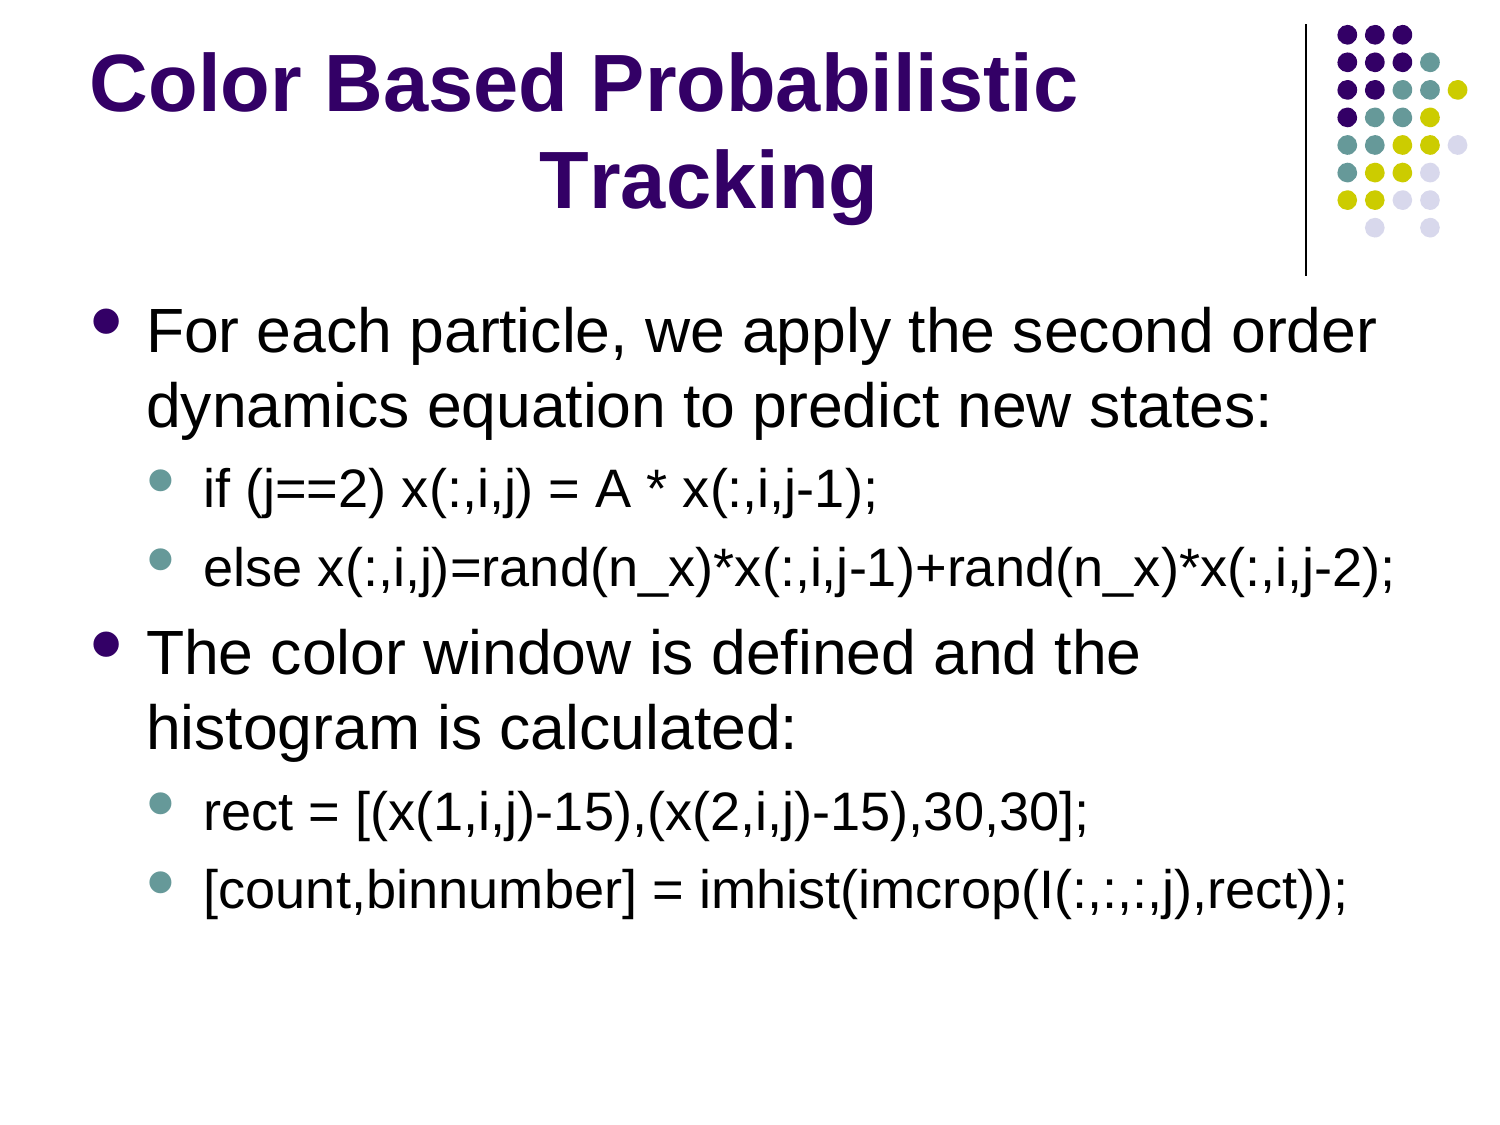

# Color Based Probabilistic 					Tracking
For each particle, we apply the second order dynamics equation to predict new states:
if (j==2) x(:,i,j) = A * x(:,i,j-1);
else x(:,i,j)=rand(n_x)*x(:,i,j-1)+rand(n_x)*x(:,i,j-2);
The color window is defined and the histogram is calculated:
rect = [(x(1,i,j)-15),(x(2,i,j)-15),30,30];
[count,binnumber] = imhist(imcrop(I(:,:,:,j),rect));